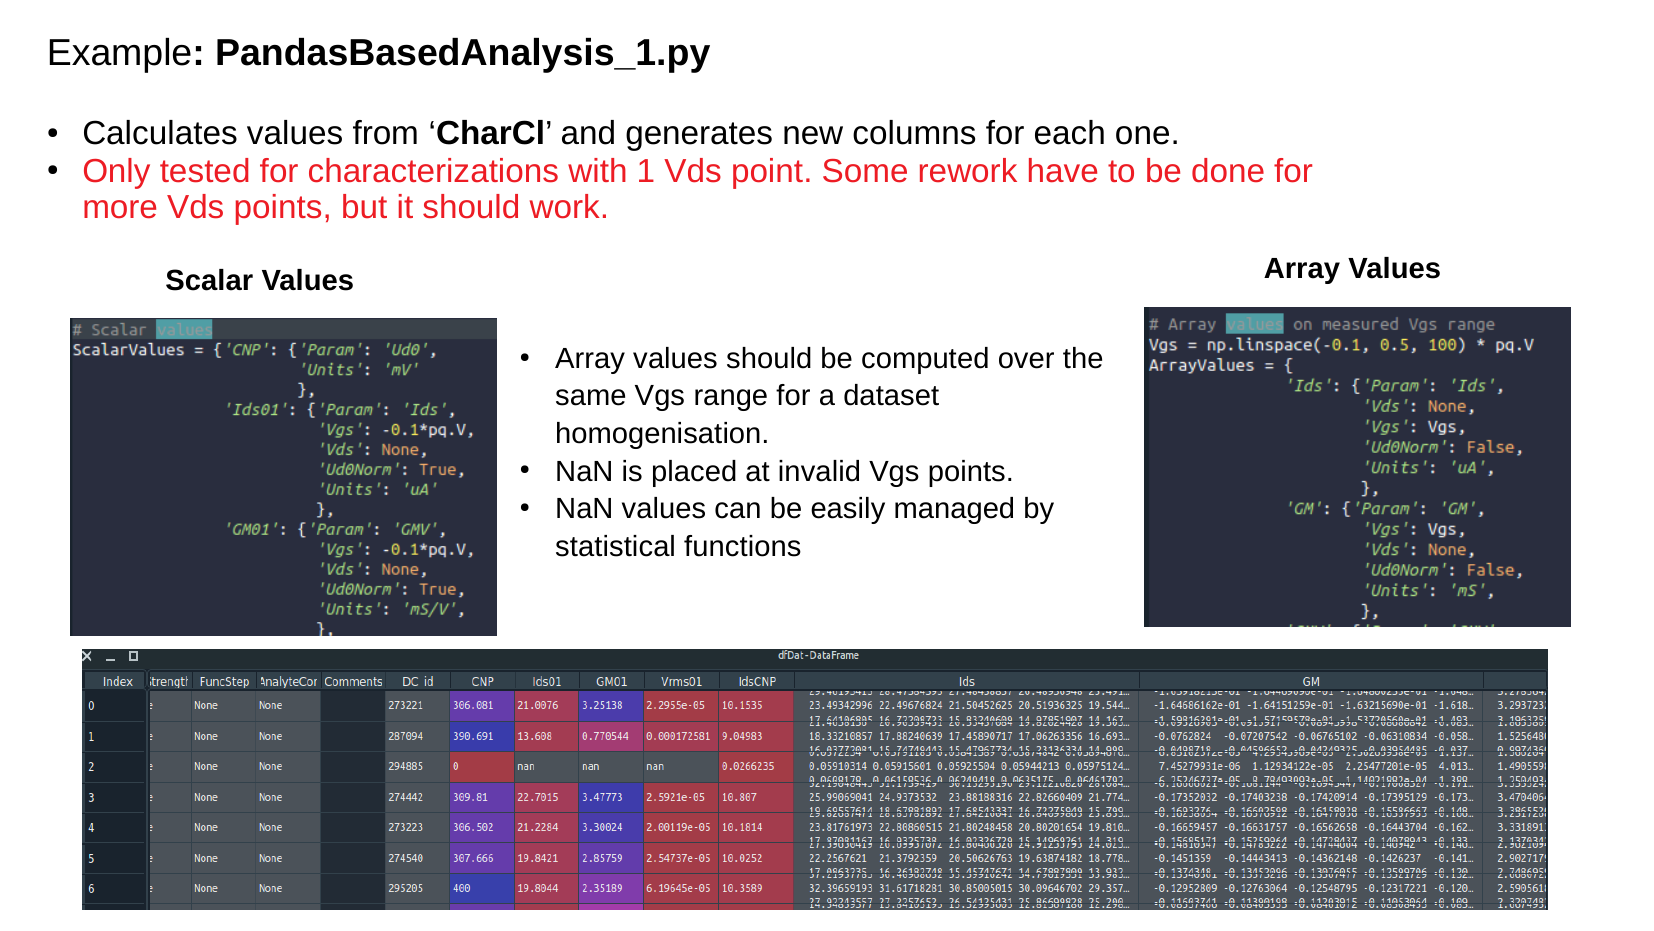

Example: PandasBasedAnalysis_1.py
Calculates values from ‘CharCl’ and generates new columns for each one.
Only tested for characterizations with 1 Vds point. Some rework have to be done for more Vds points, but it should work.
Array Values
Scalar Values
Array values should be computed over the same Vgs range for a dataset homogenisation.
NaN is placed at invalid Vgs points.
NaN values can be easily managed by statistical functions